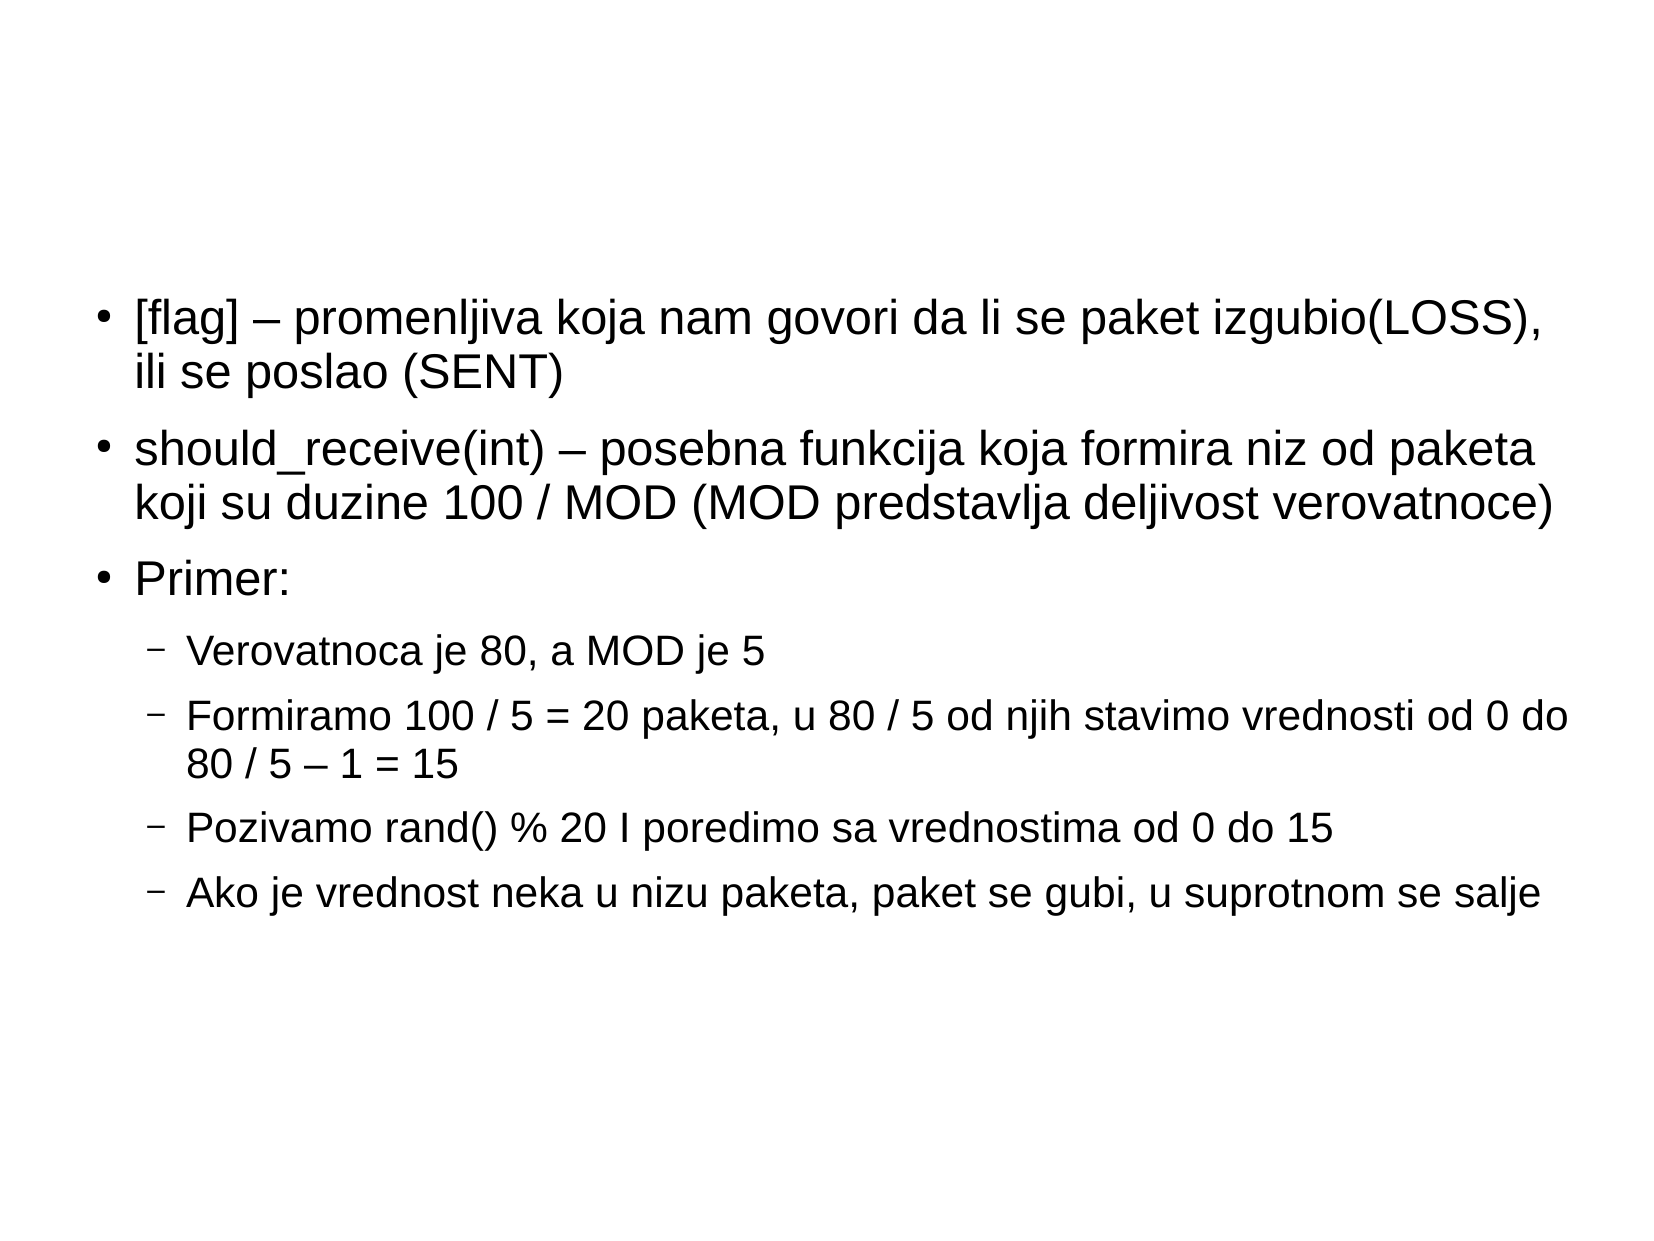

#
[flag] – promenljiva koja nam govori da li se paket izgubio(LOSS), ili se poslao (SENT)
should_receive(int) – posebna funkcija koja formira niz od paketa koji su duzine 100 / MOD (MOD predstavlja deljivost verovatnoce)
Primer:
Verovatnoca je 80, a MOD je 5
Formiramo 100 / 5 = 20 paketa, u 80 / 5 od njih stavimo vrednosti od 0 do 80 / 5 – 1 = 15
Pozivamo rand() % 20 I poredimo sa vrednostima od 0 do 15
Ako je vrednost neka u nizu paketa, paket se gubi, u suprotnom se salje